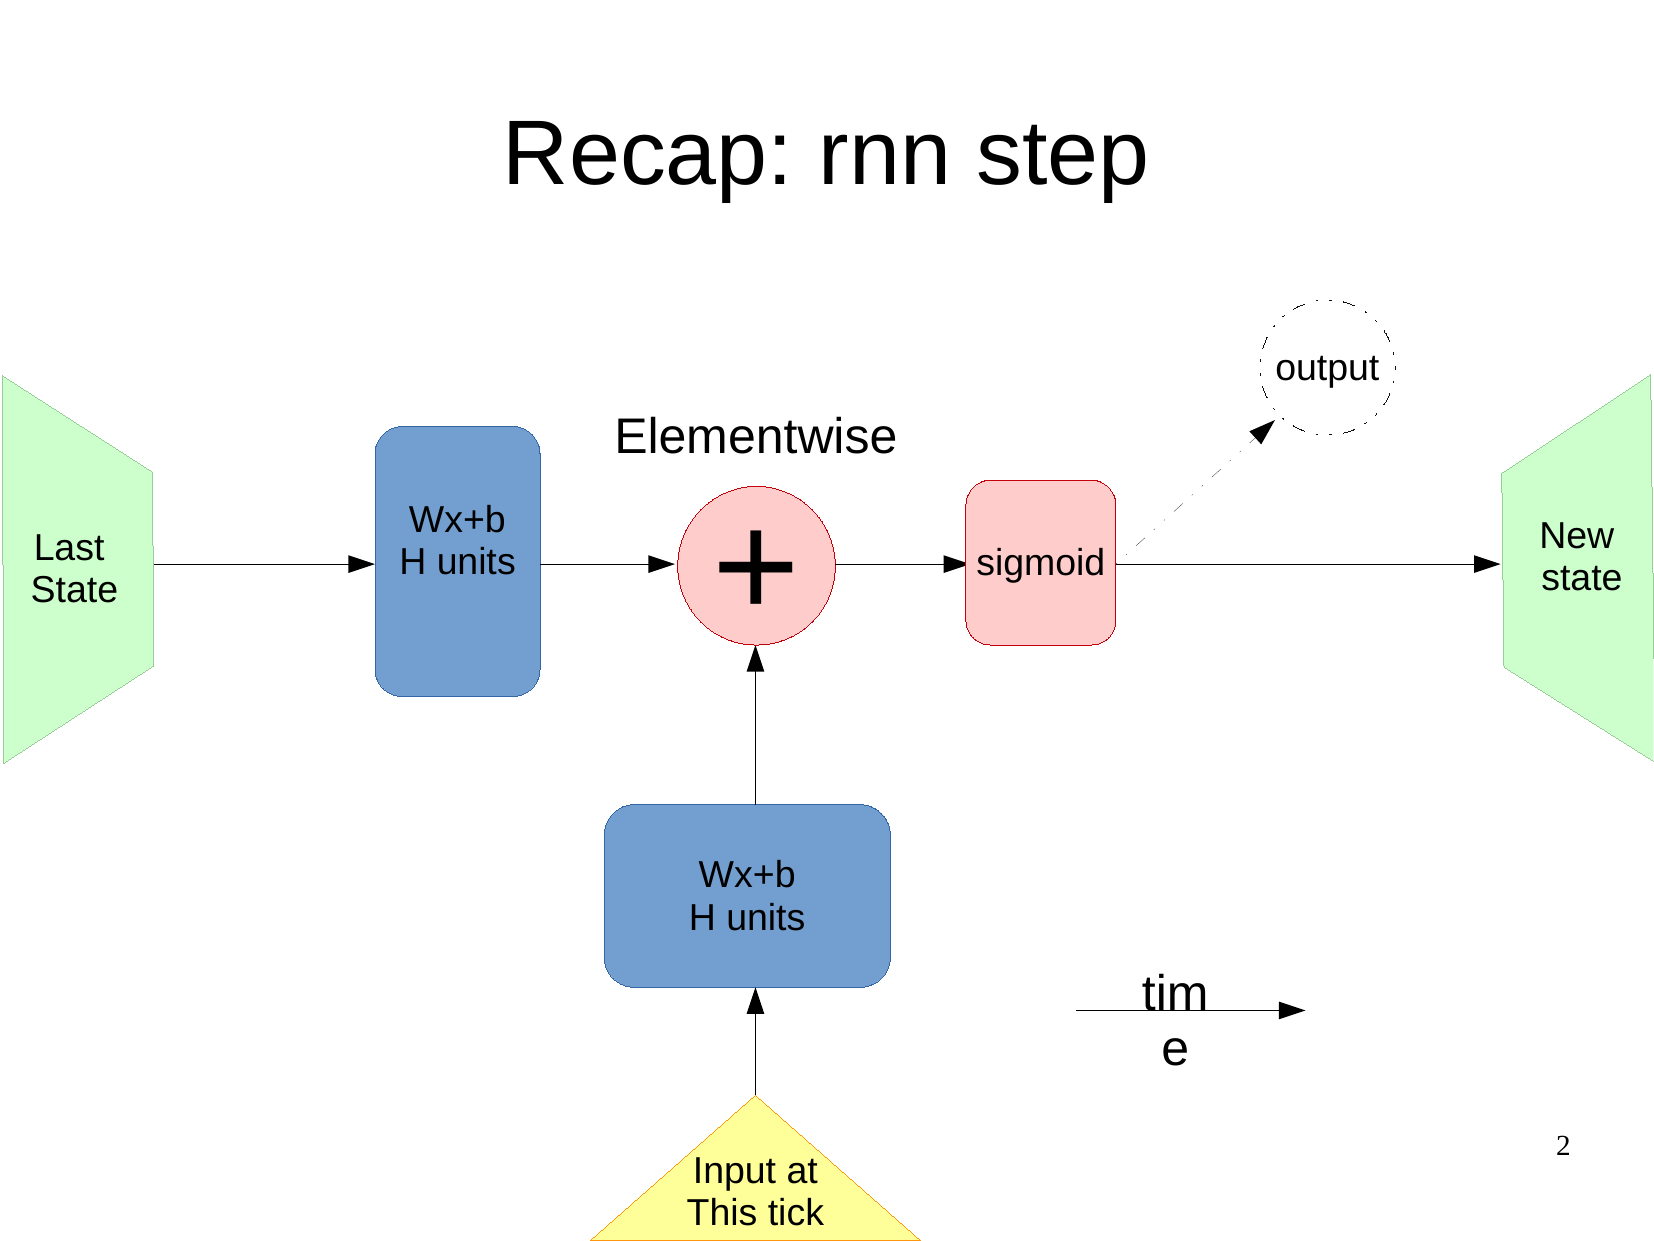

# Recap: rnn step
output
Elementwise
Wx+b
H units
sigmoid
+
New
state
Last
 State
Wx+b
H units
time
Input at
This tick
2